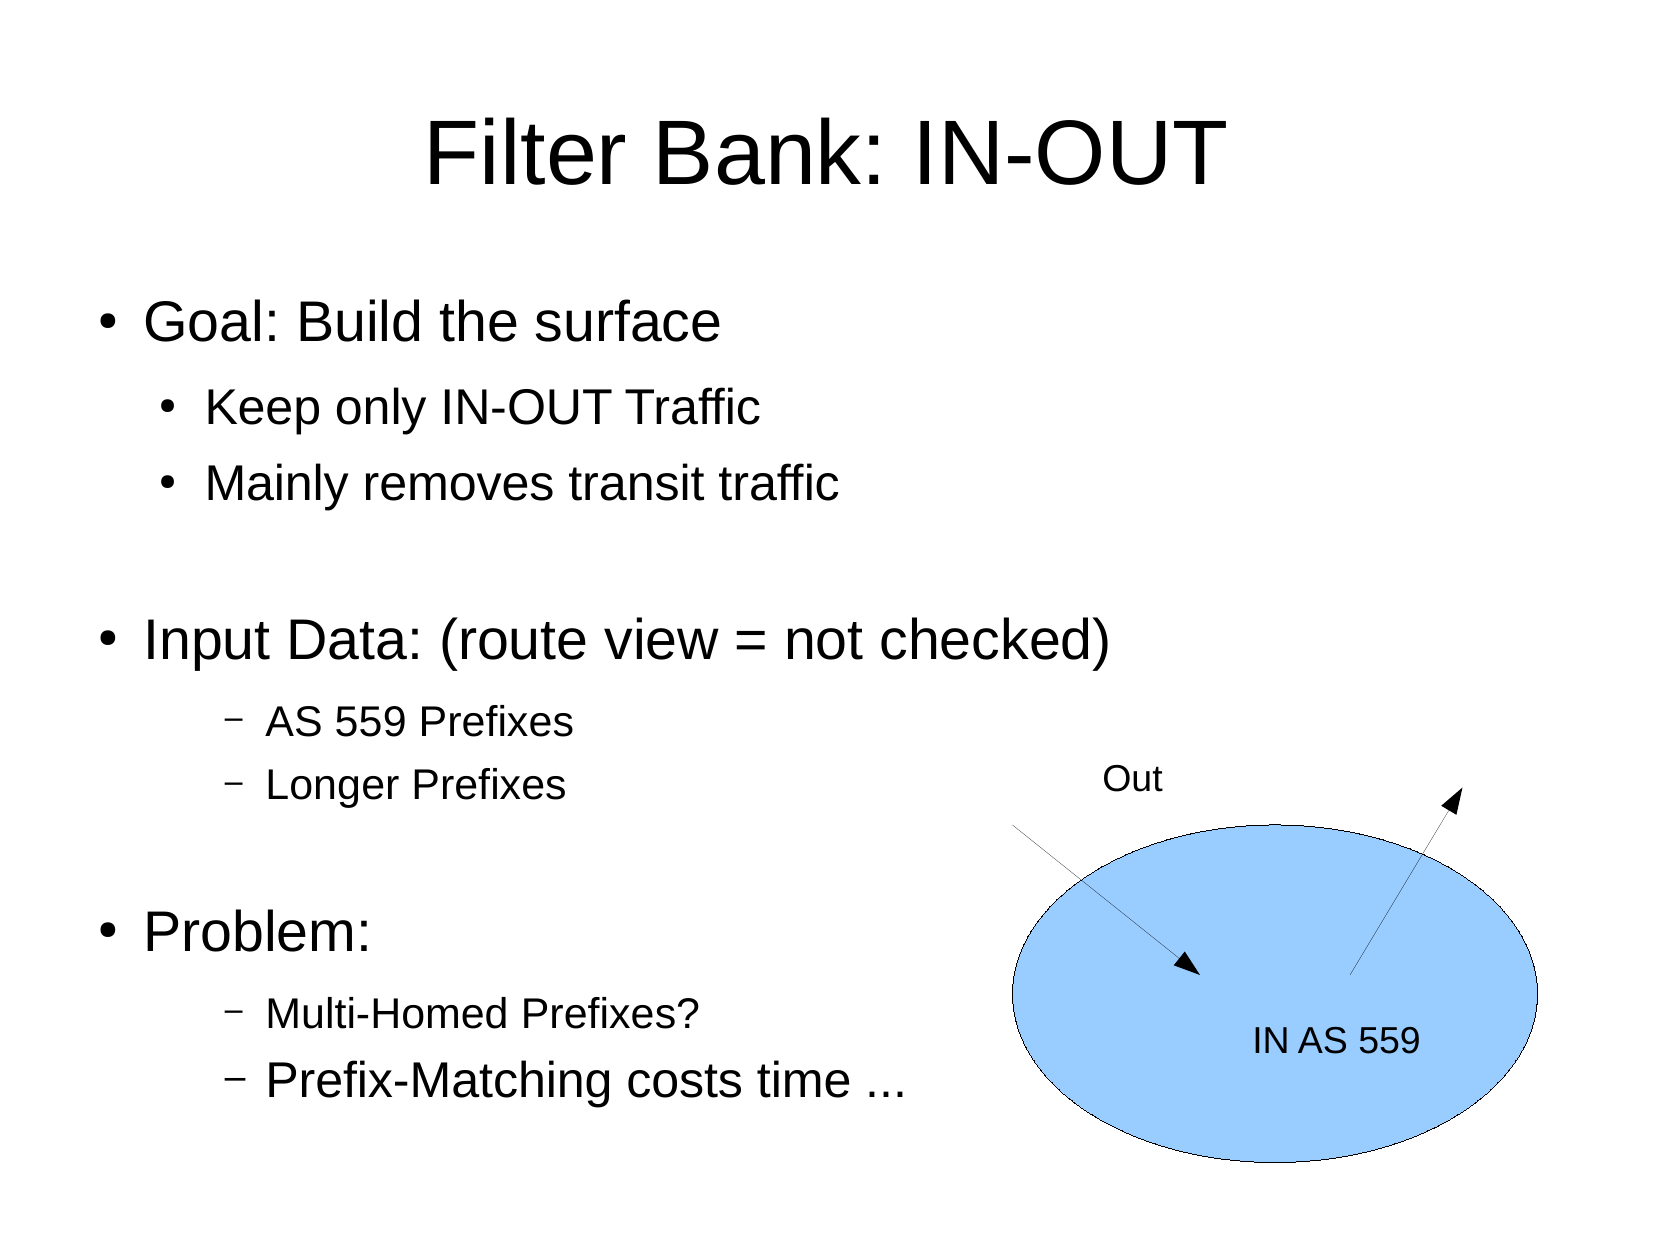

# Filter Bank: IN-OUT
Goal: Build the surface
Keep only IN-OUT Traffic
Mainly removes transit traffic
Input Data: (route view = not checked)
AS 559 Prefixes
Longer Prefixes
Problem:
Multi-Homed Prefixes?
Prefix-Matching costs time ...
Out
IN AS 559